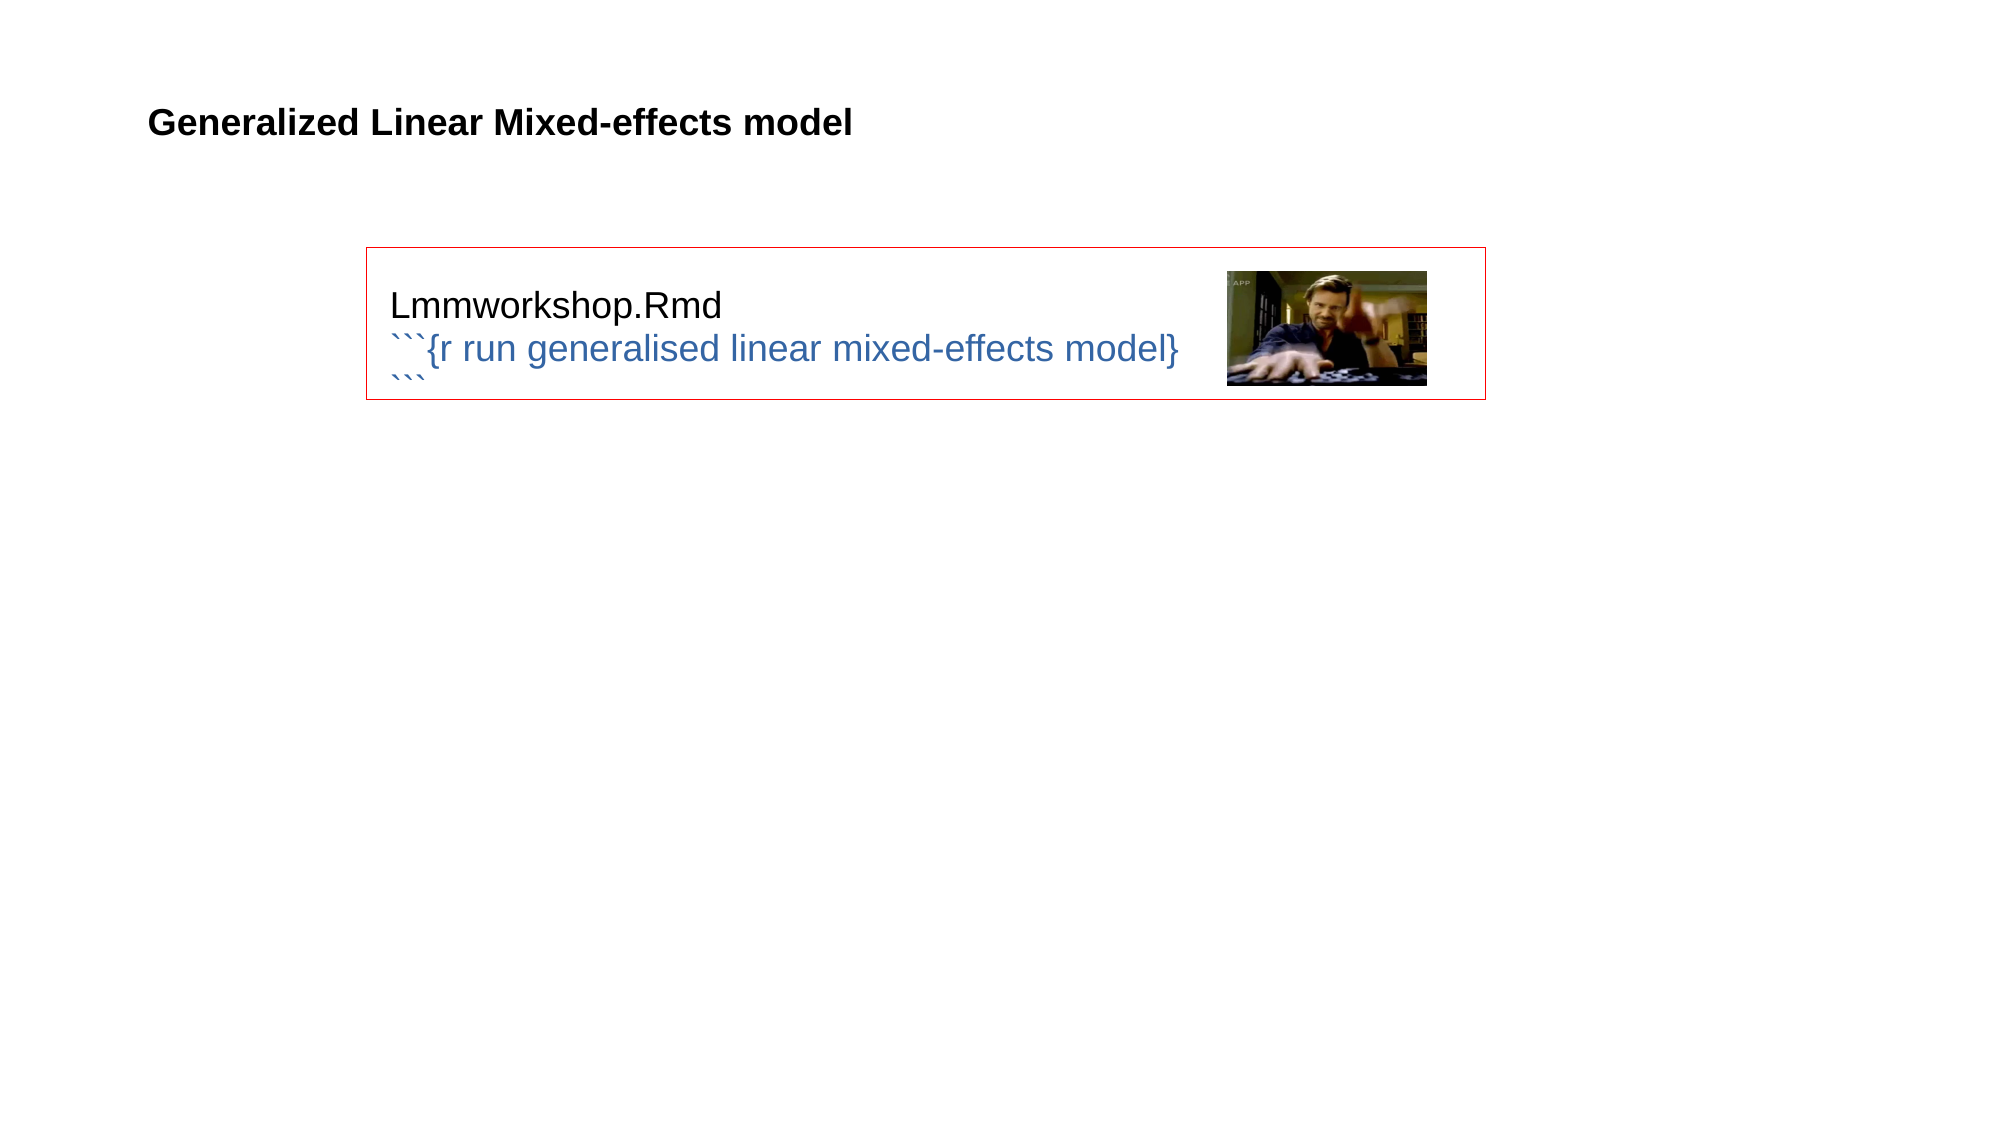

Generalized Linear Mixed-effects model
Lmmworkshop.Rmd
```{r run generalised linear mixed-effects model}
```